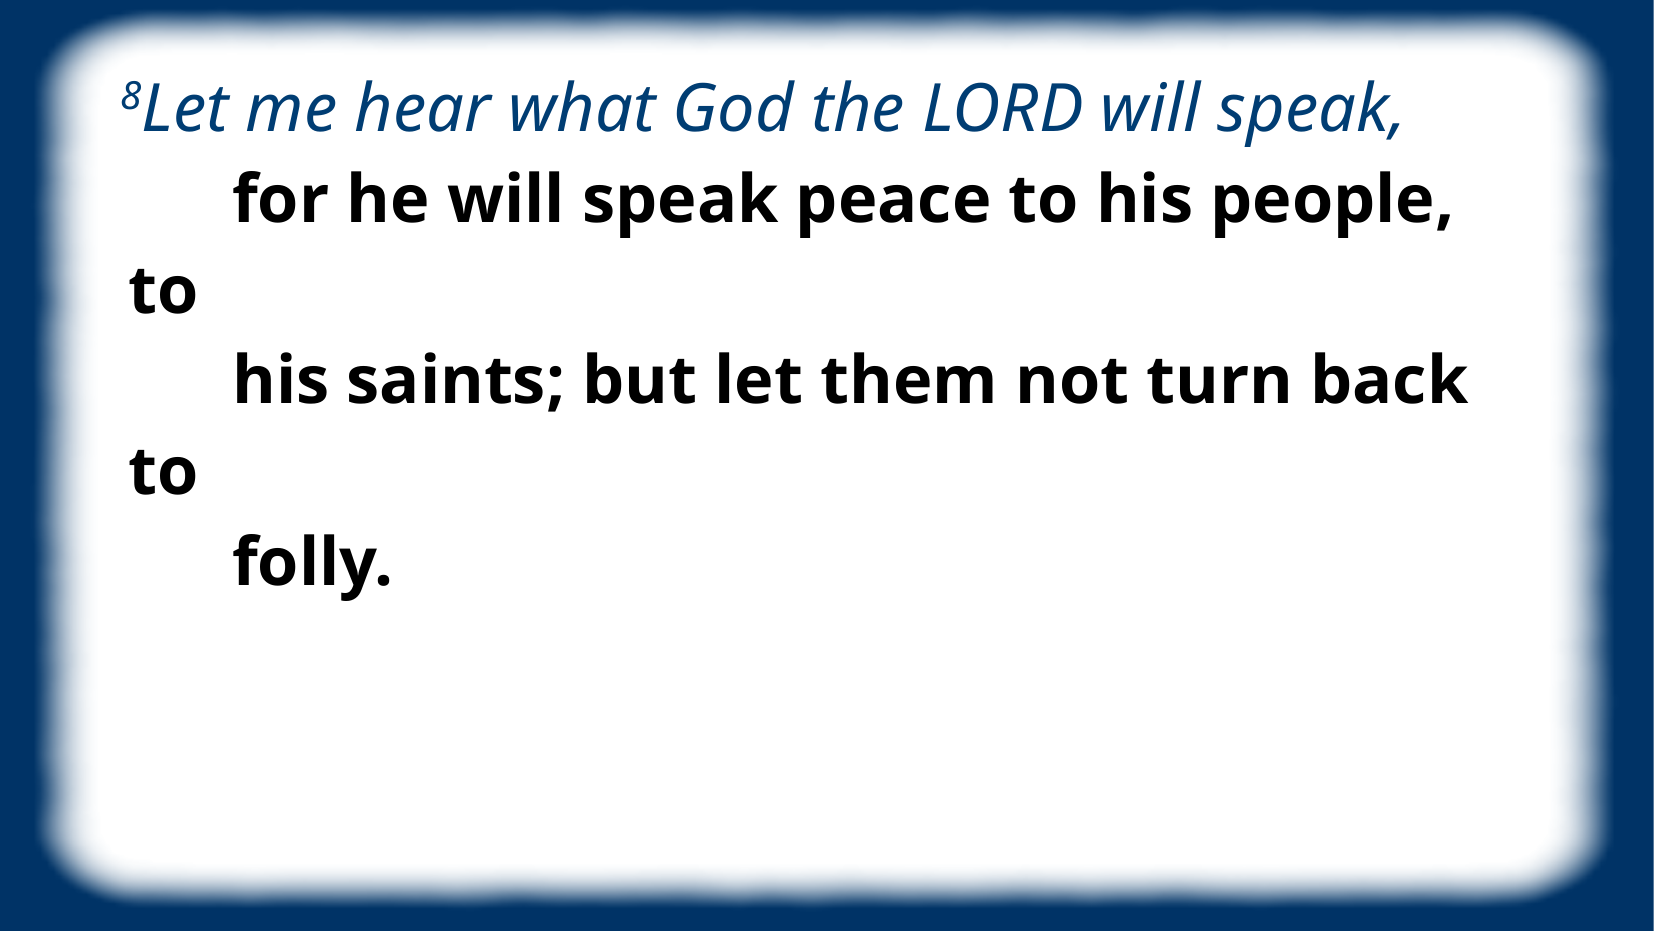

8Let me hear what God the LORD will speak,
 for he will speak peace to his people, to
 his saints; but let them not turn back to
 folly.